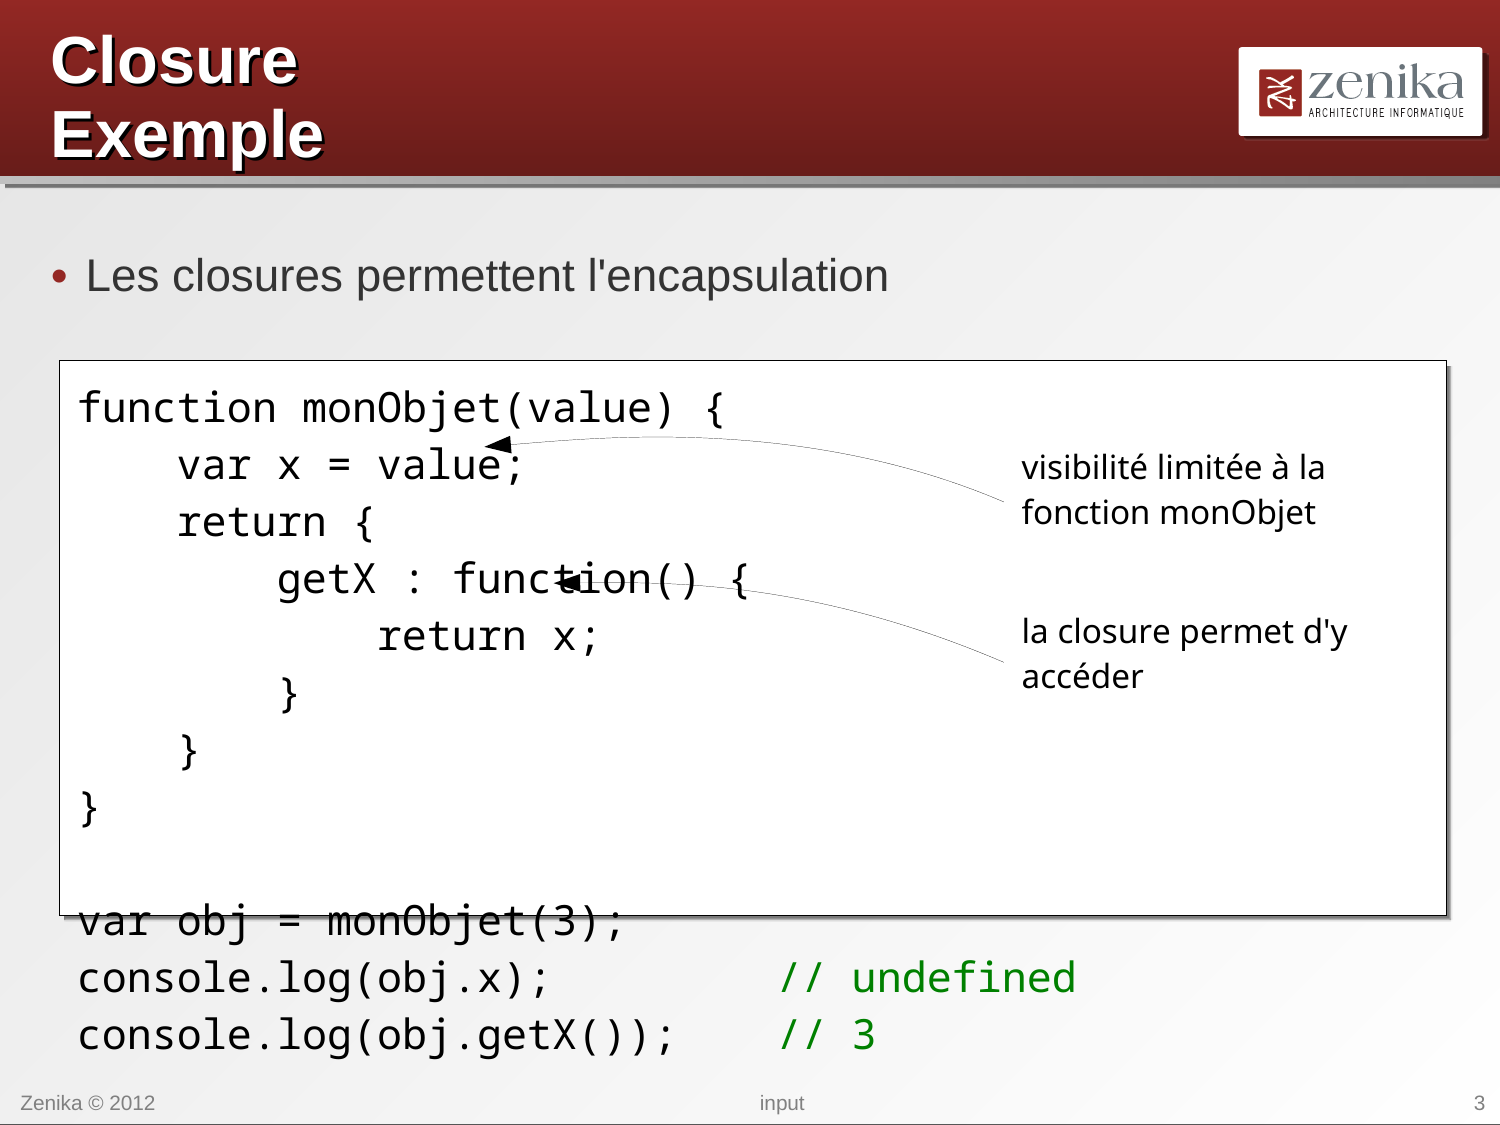

# Closure Exemple
Les closures permettent l'encapsulation
function monObjet(value) {
 var x = value;
 return {
 getX : function() {
 return x;
 }
 }
}
var obj = monObjet(3);
console.log(obj.x); // undefined
console.log(obj.getX()); // 3
visibilité limitée à la fonction monObjet
la closure permet d'y accéder